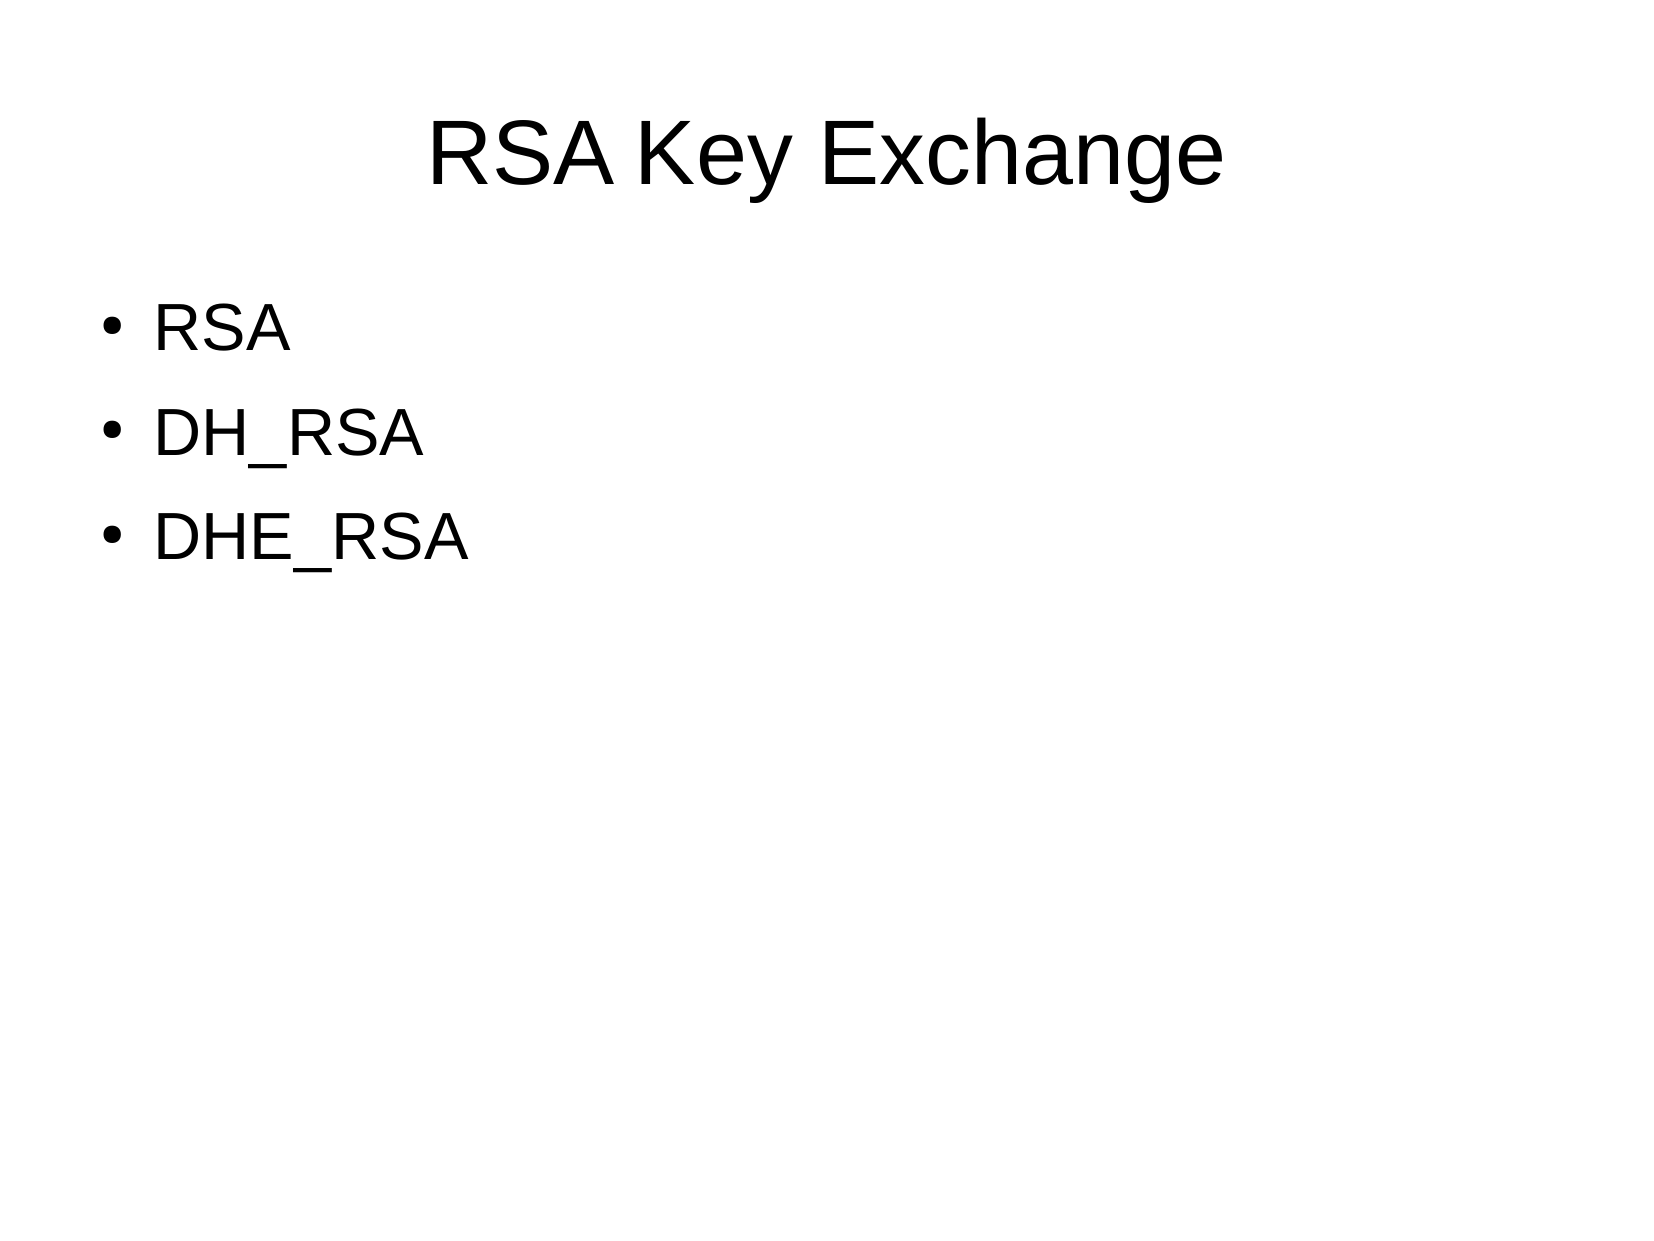

# RSA Key Exchange
RSA
DH_RSA
DHE_RSA